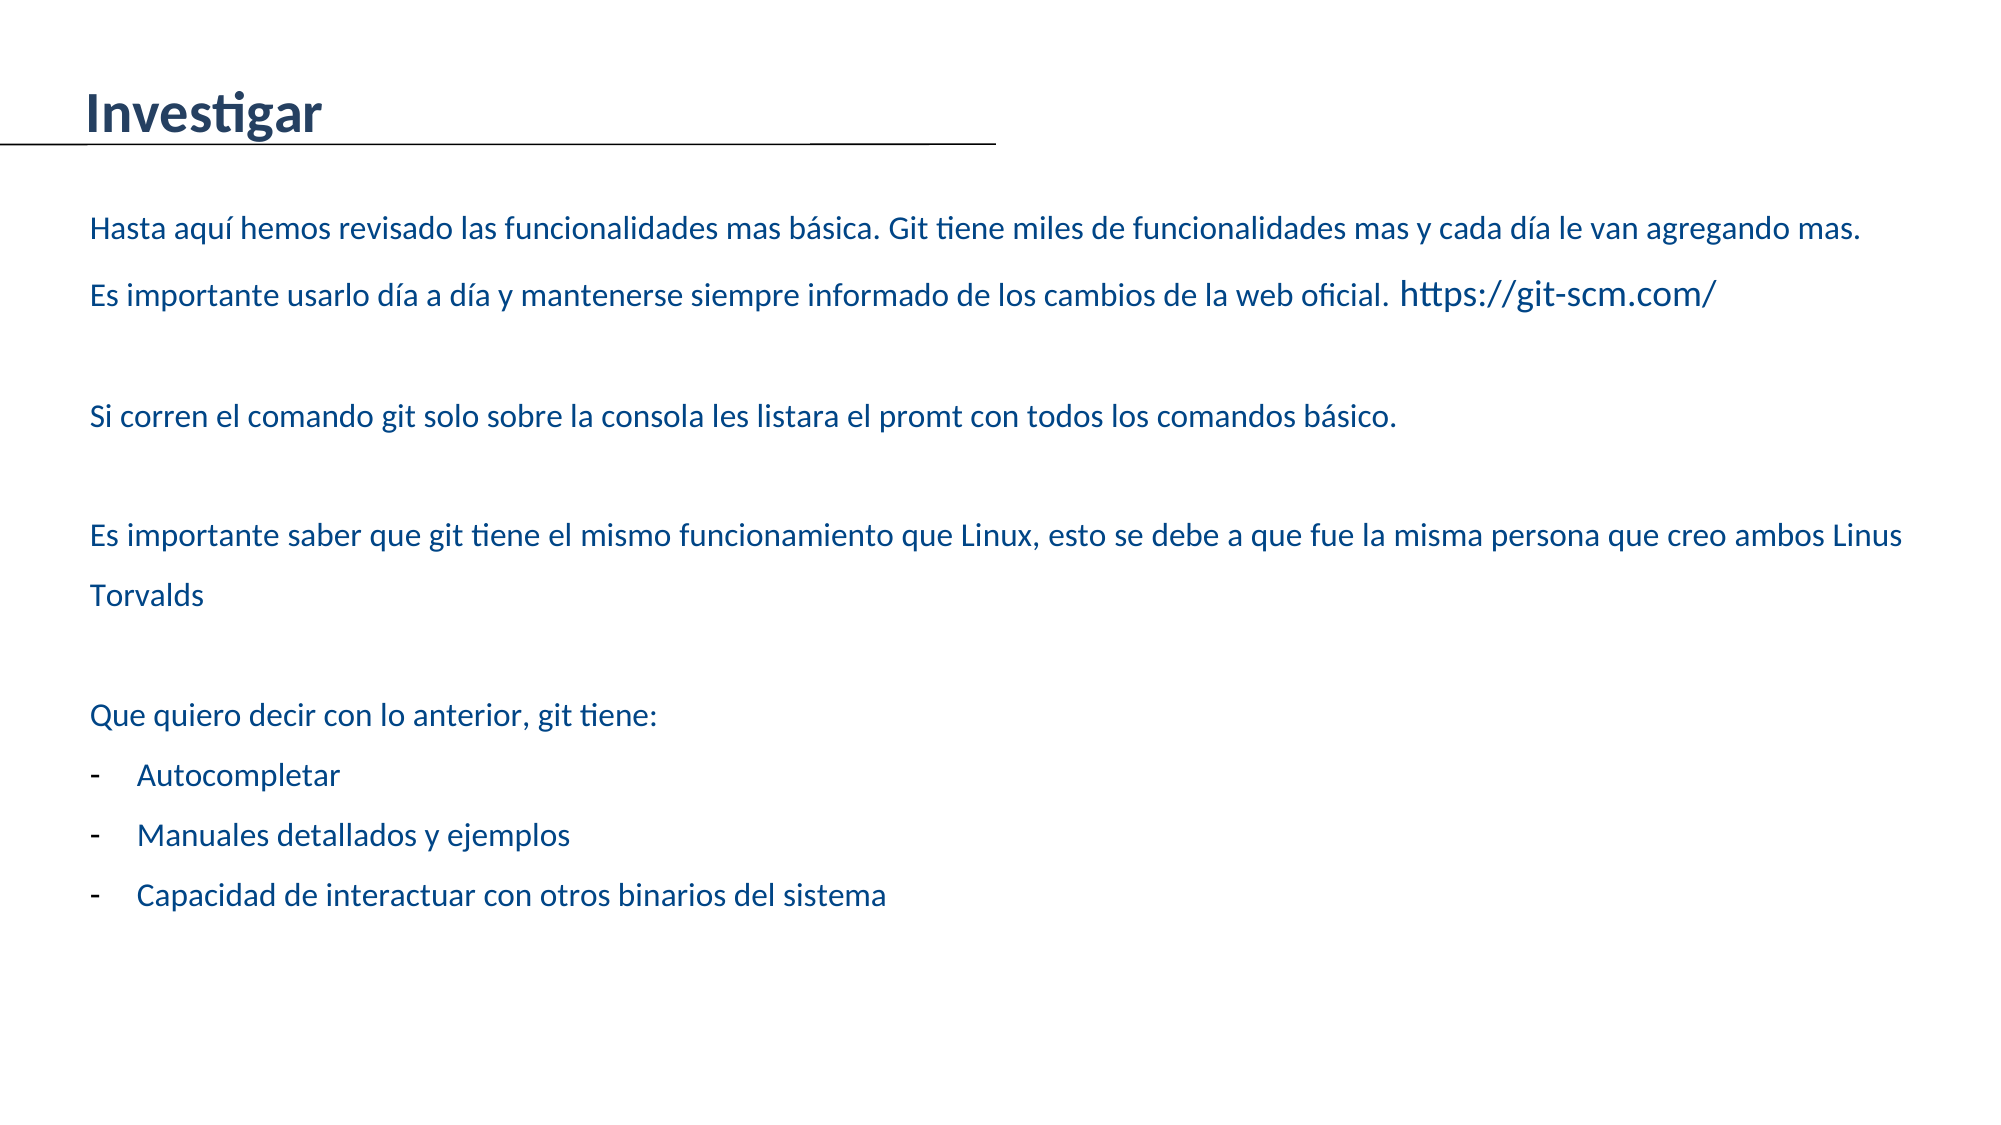

Investigar
Hasta aquí hemos revisado las funcionalidades mas básica. Git tiene miles de funcionalidades mas y cada día le van agregando mas.
Es importante usarlo día a día y mantenerse siempre informado de los cambios de la web oficial. https://git-scm.com/
Si corren el comando git solo sobre la consola les listara el promt con todos los comandos básico.
Es importante saber que git tiene el mismo funcionamiento que Linux, esto se debe a que fue la misma persona que creo ambos Linus Torvalds
Que quiero decir con lo anterior, git tiene:
Autocompletar
Manuales detallados y ejemplos
Capacidad de interactuar con otros binarios del sistema